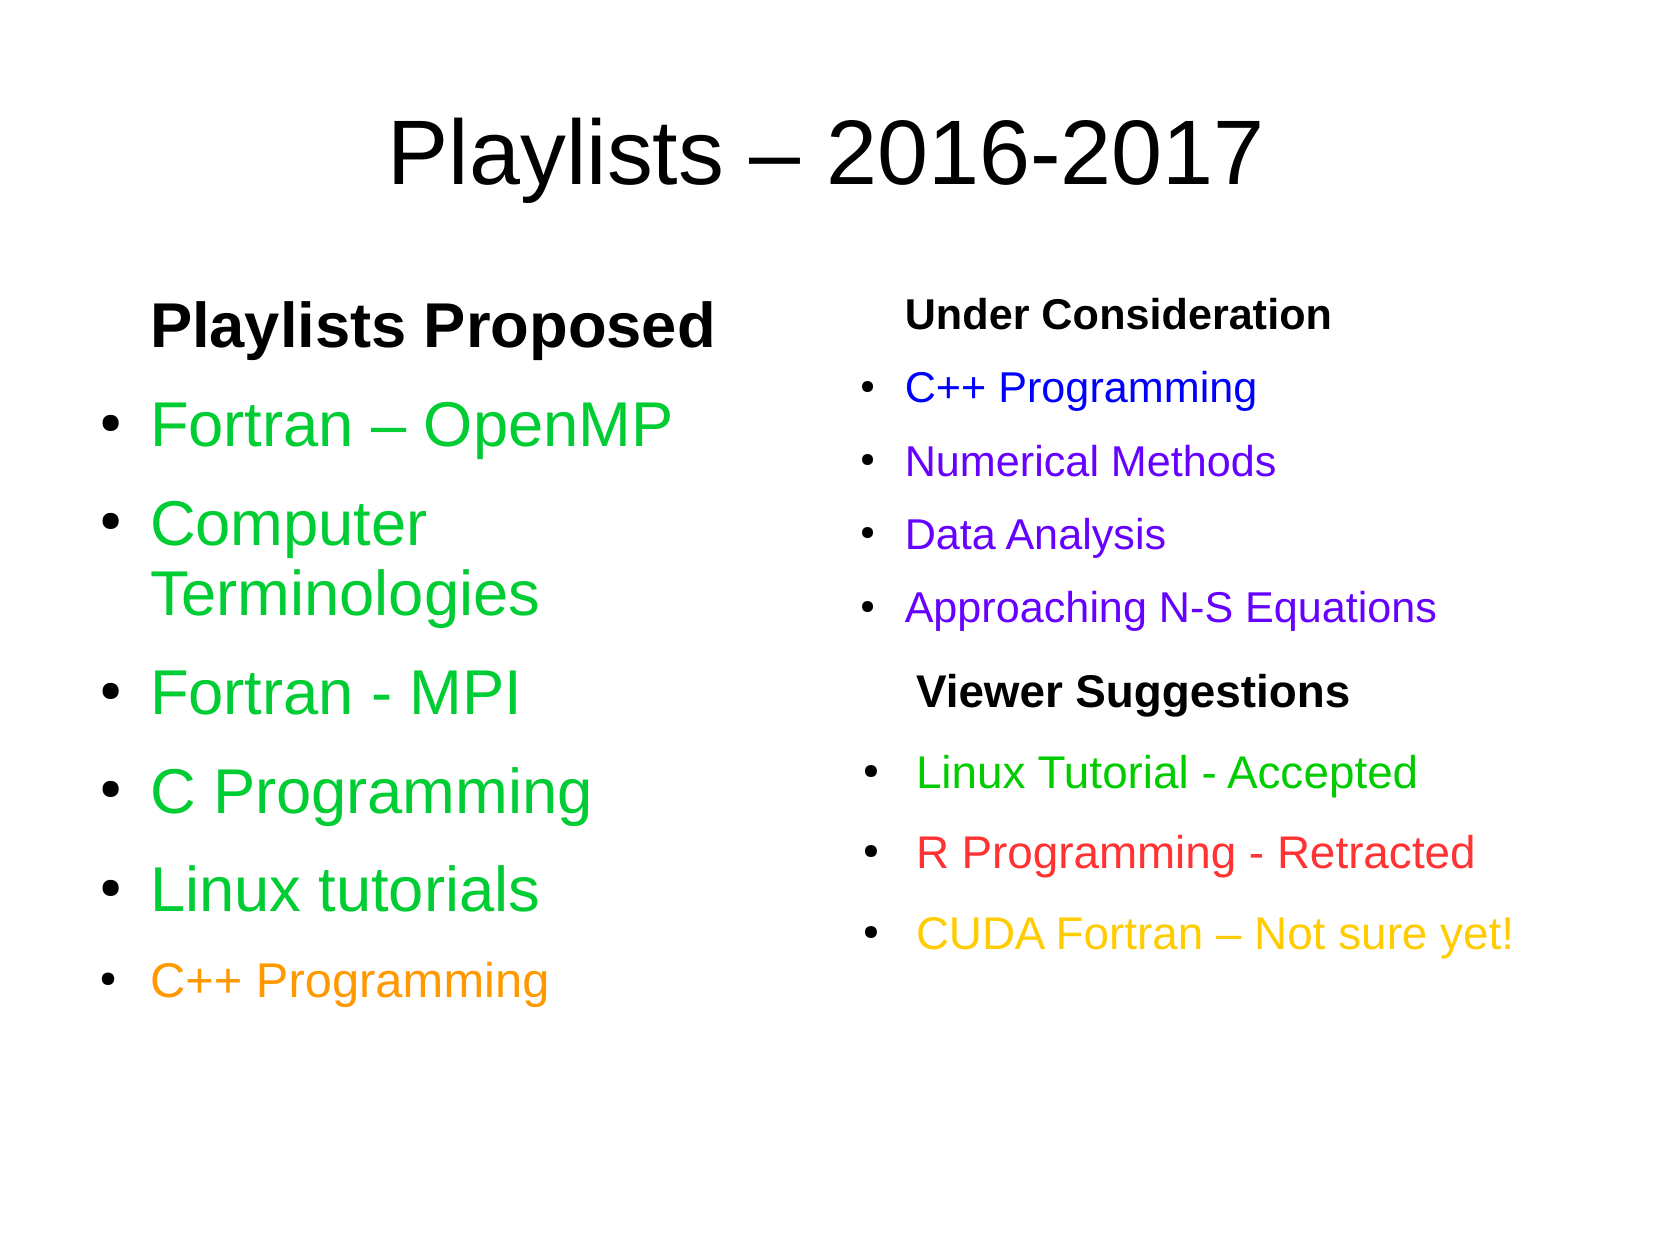

# Playlists – 2016-2017
Playlists Proposed
Fortran – OpenMP
Computer Terminologies
Fortran - MPI
C Programming
Linux tutorials
C++ Programming
Under Consideration
C++ Programming
Numerical Methods
Data Analysis
Approaching N-S Equations
Viewer Suggestions
Linux Tutorial - Accepted
R Programming - Retracted
CUDA Fortran – Not sure yet!